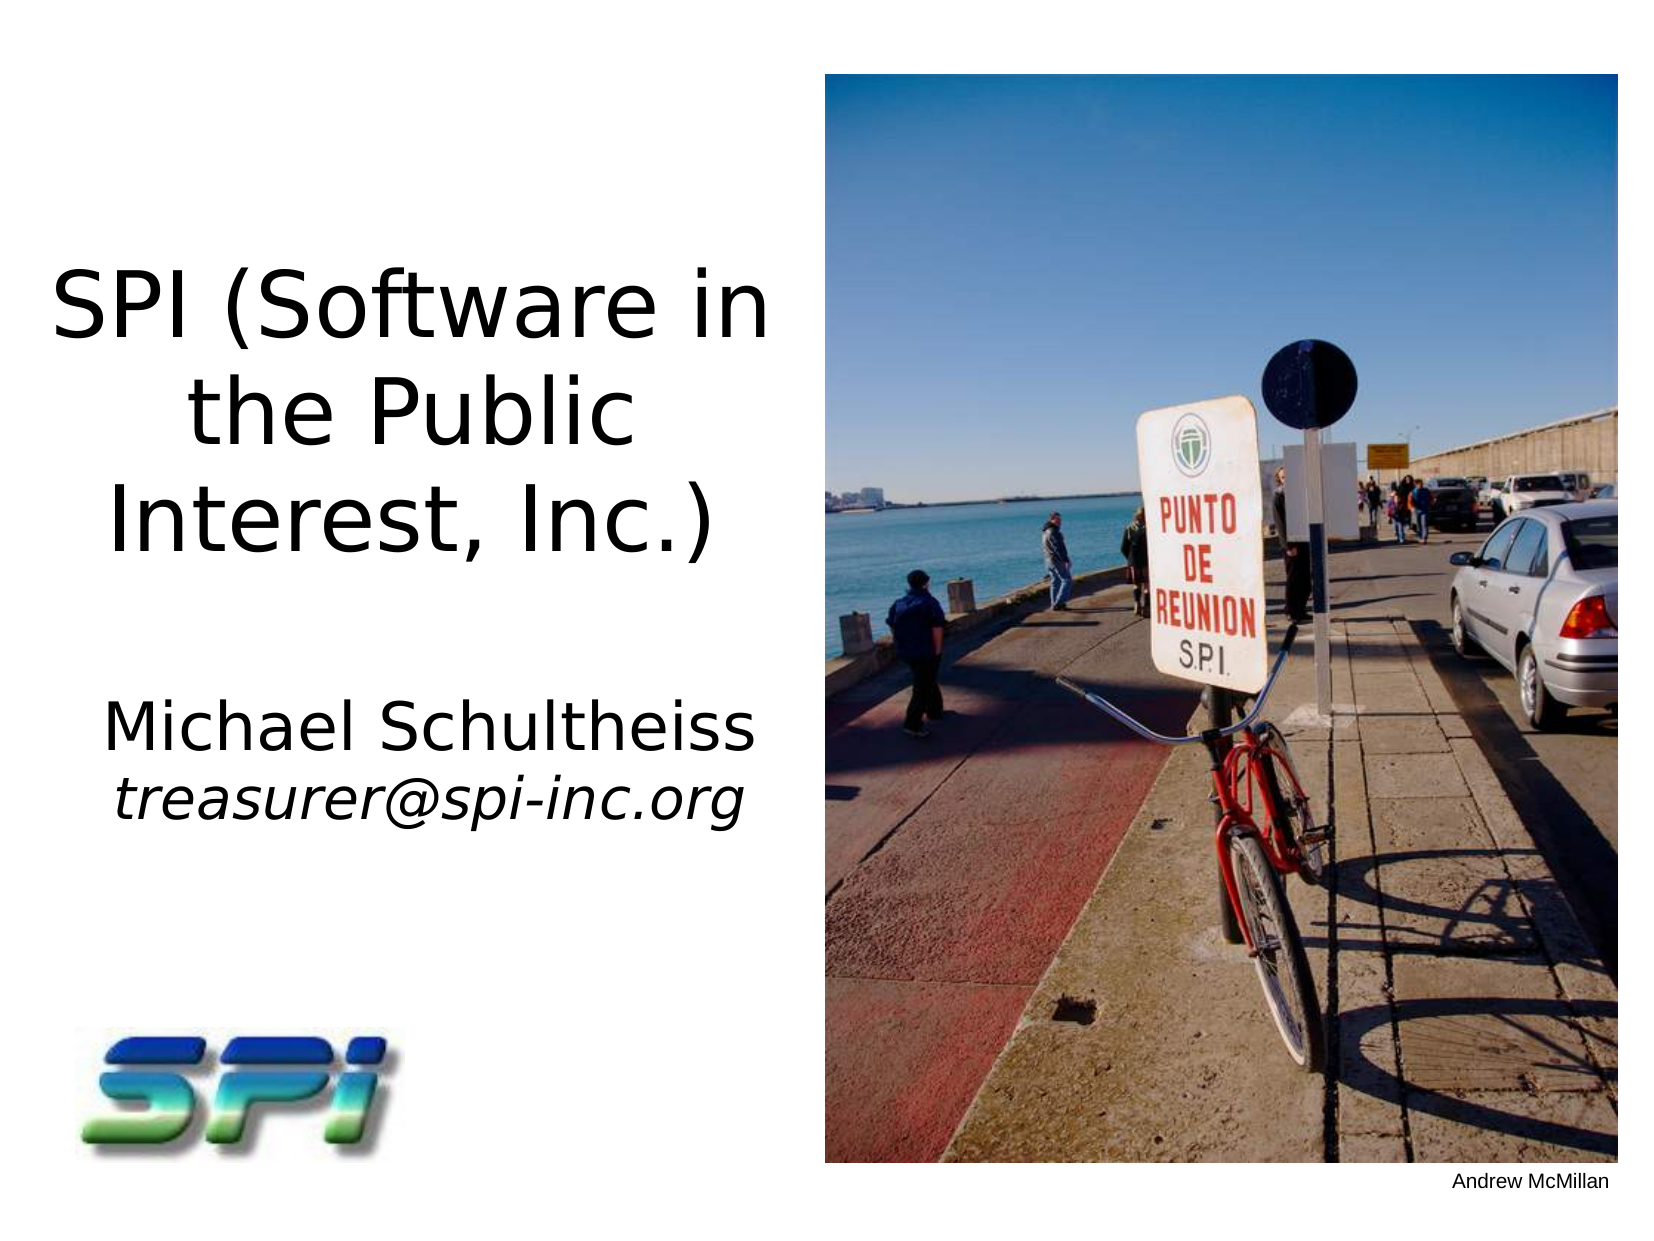

# SPI (Software in the Public Interest, Inc.)
Michael Schultheiss
treasurer@spi-inc.org
Andrew McMillan